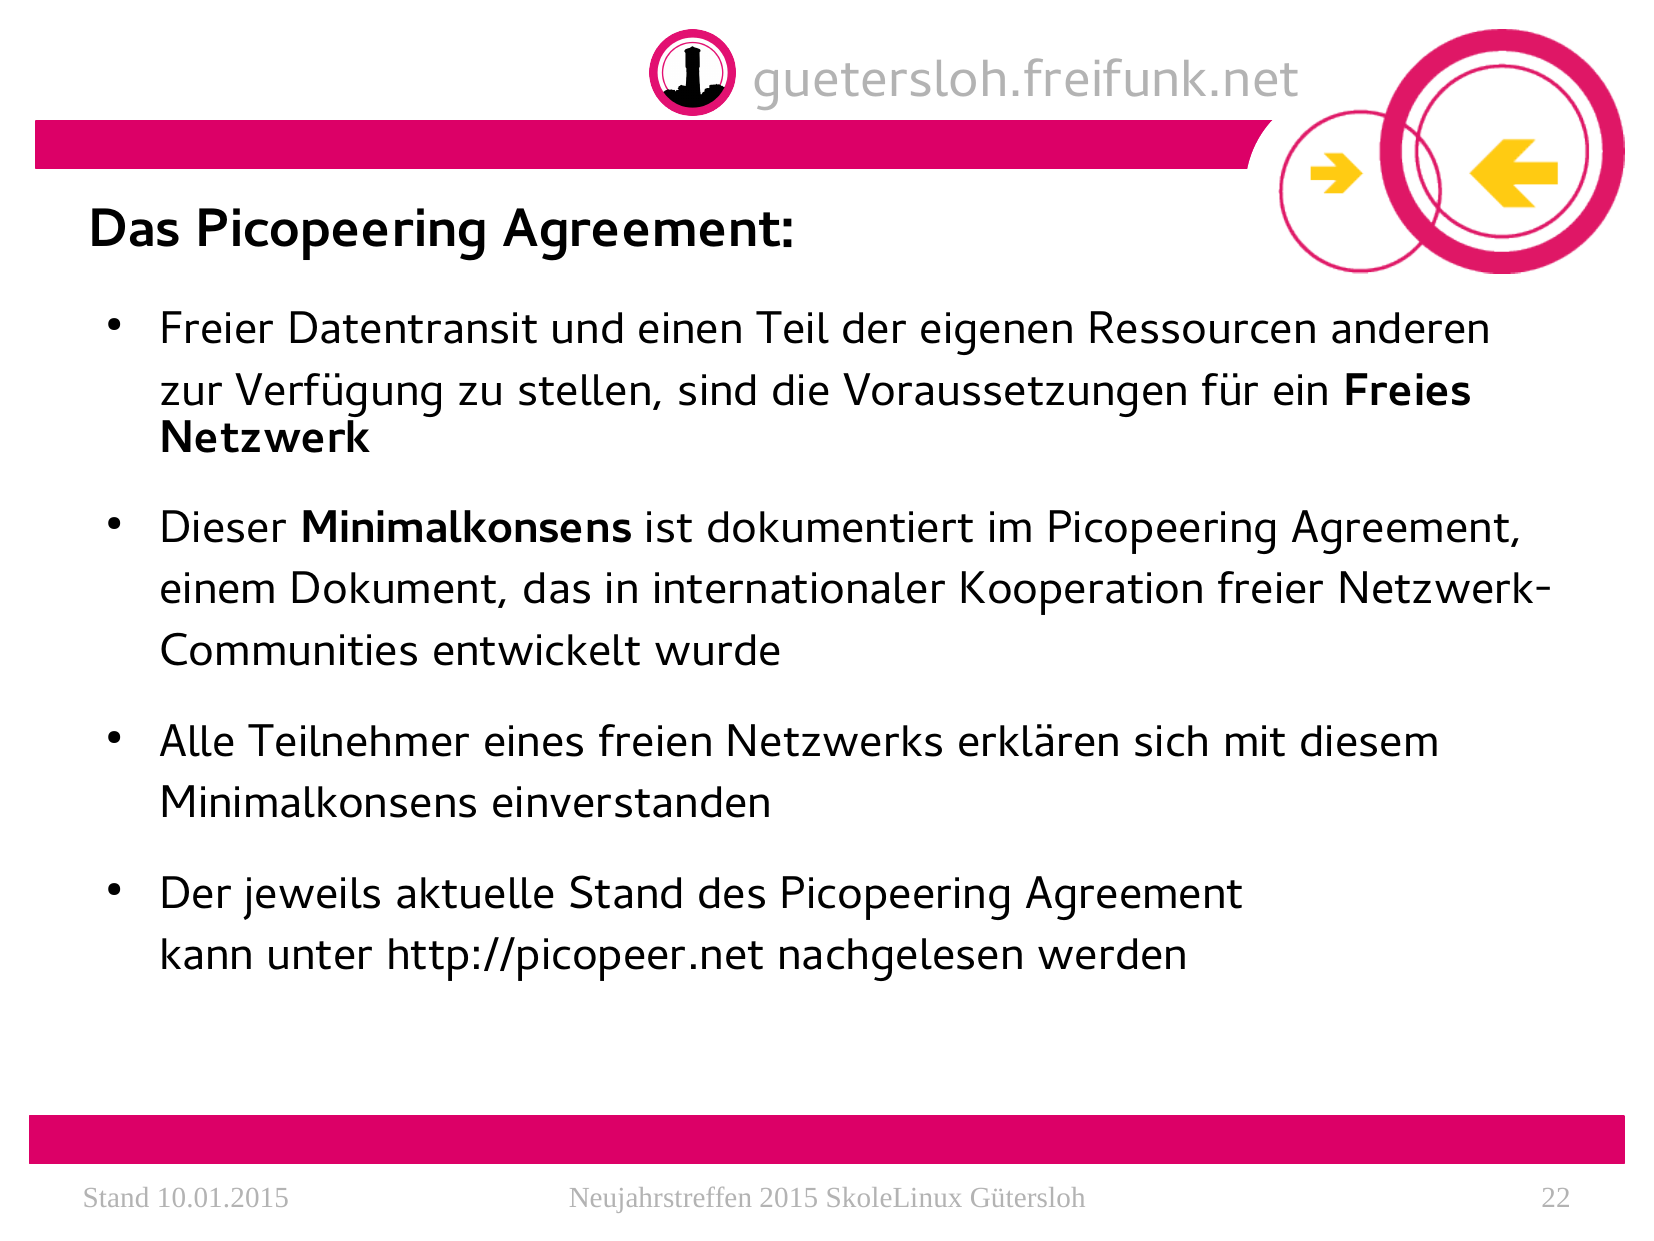

# Das Picopeering Agreement:
Freier Datentransit und einen Teil der eigenen Ressourcen anderen zur Verfügung zu stellen, sind die Voraussetzungen für ein Freies Netzwerk
Dieser Minimalkonsens ist dokumentiert im Picopeering Agreement, einem Dokument, das in internationaler Kooperation freier Netzwerk-Communities entwickelt wurde
Alle Teilnehmer eines freien Netzwerks erklären sich mit diesem Minimalkonsens einverstanden
Der jeweils aktuelle Stand des Picopeering Agreement
kann unter http://picopeer.net nachgelesen werden
Stand 10.01.2015
Neujahrstreffen 2015 SkoleLinux Gütersloh
22